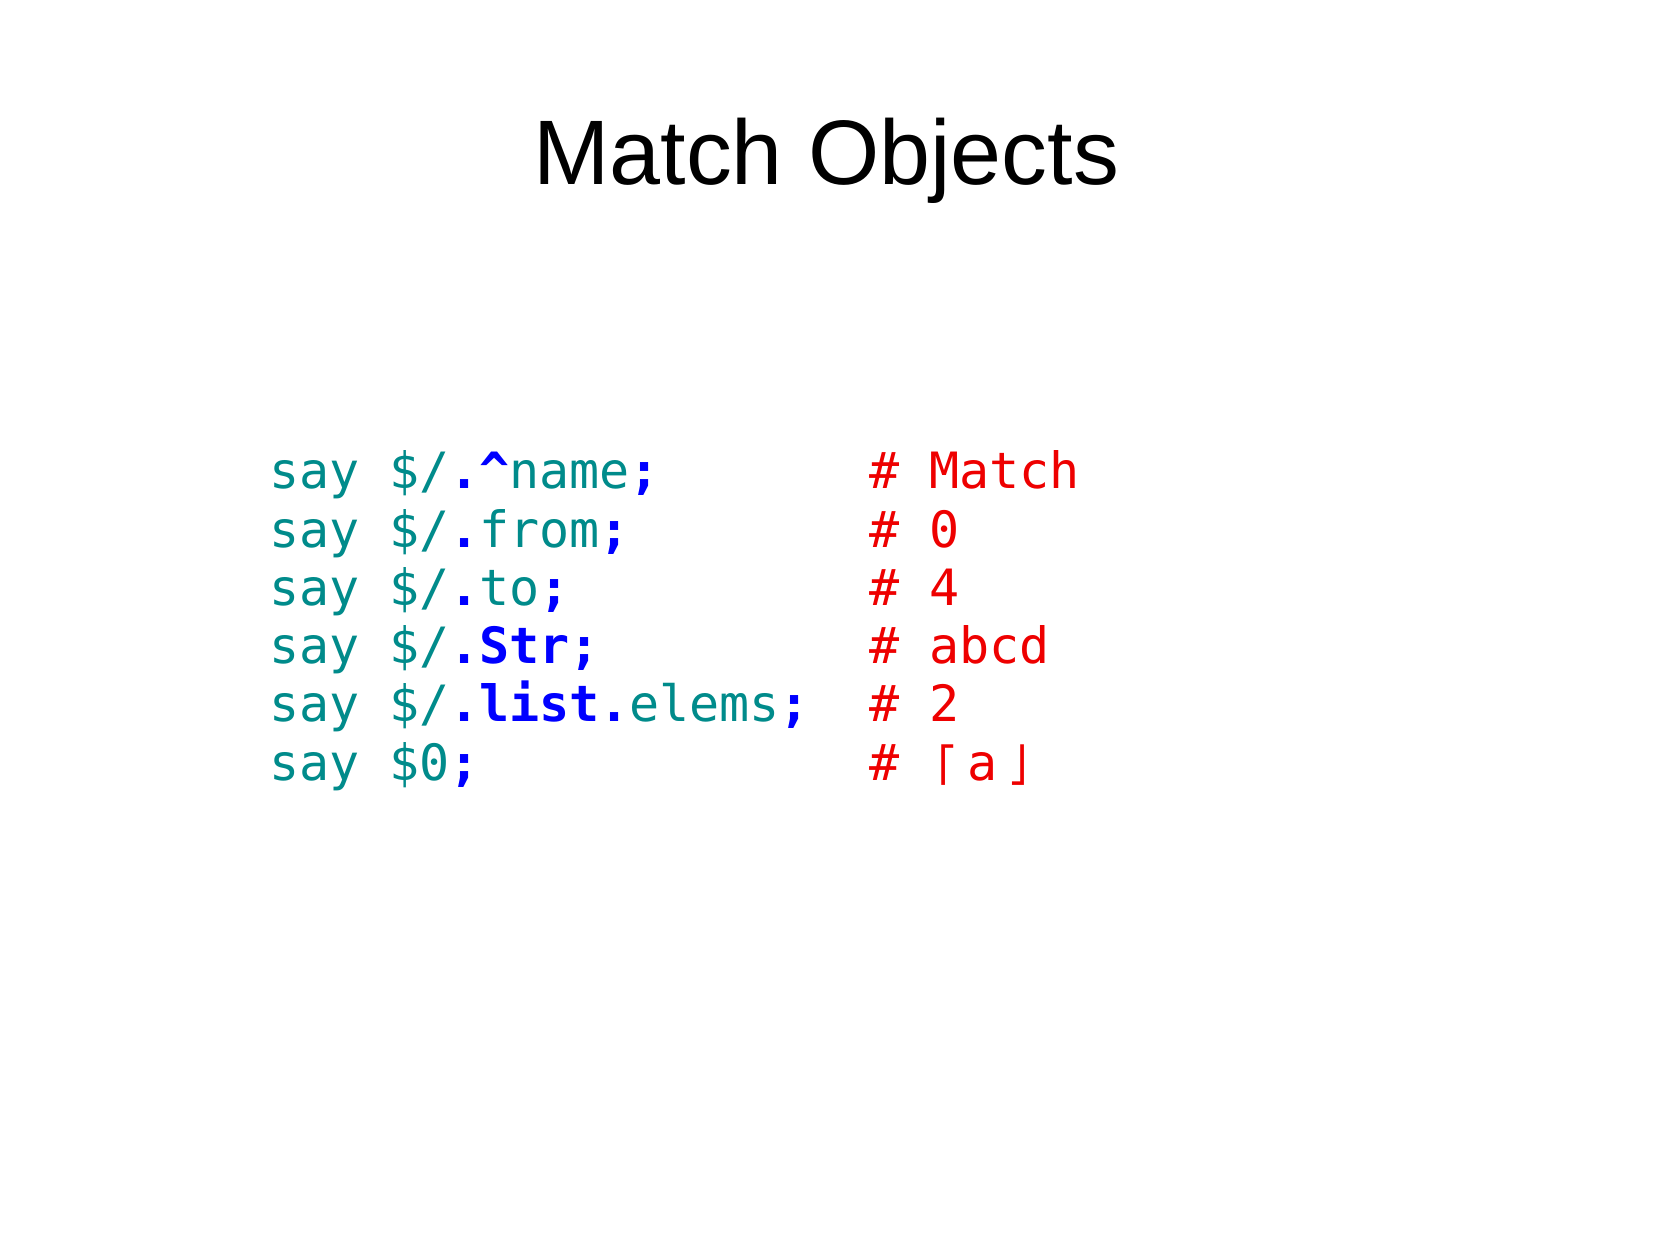

# Match Objects
say $/.^name; # Match
say $/.from; # 0
say $/.to; # 4
say $/.Str; # abcd
say $/.list.elems; # 2
say $0; # ｢a｣